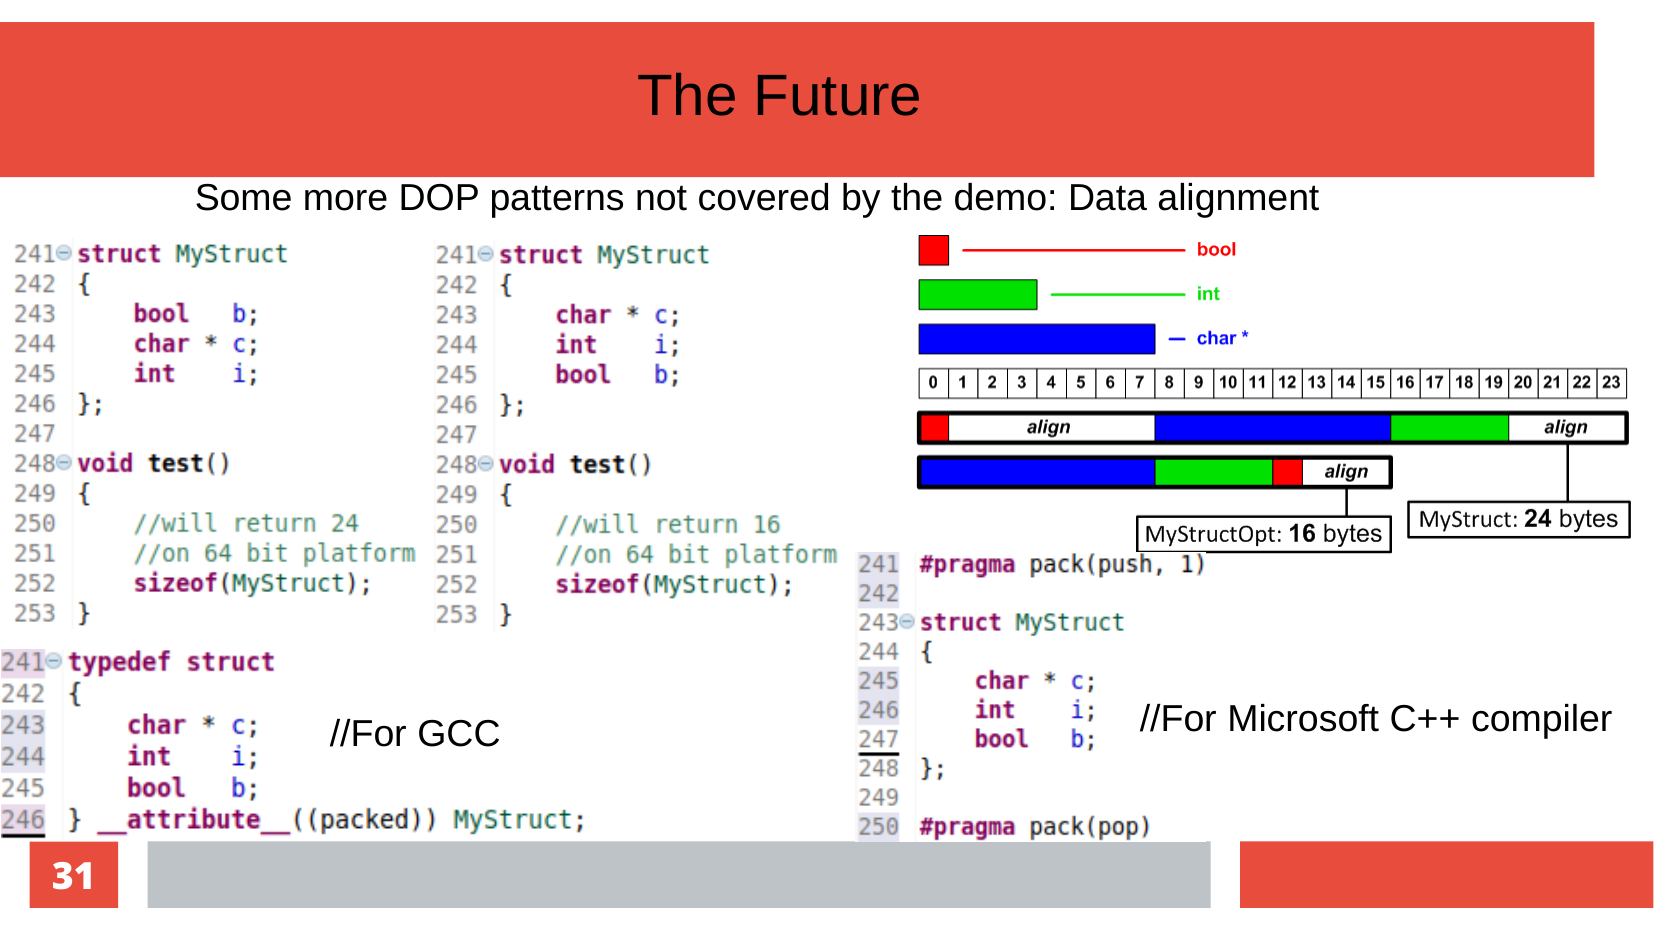

The Future
Some more DOP patterns not covered by the demo: Data alignment
//For Microsoft C++ compiler
//For GCC
31